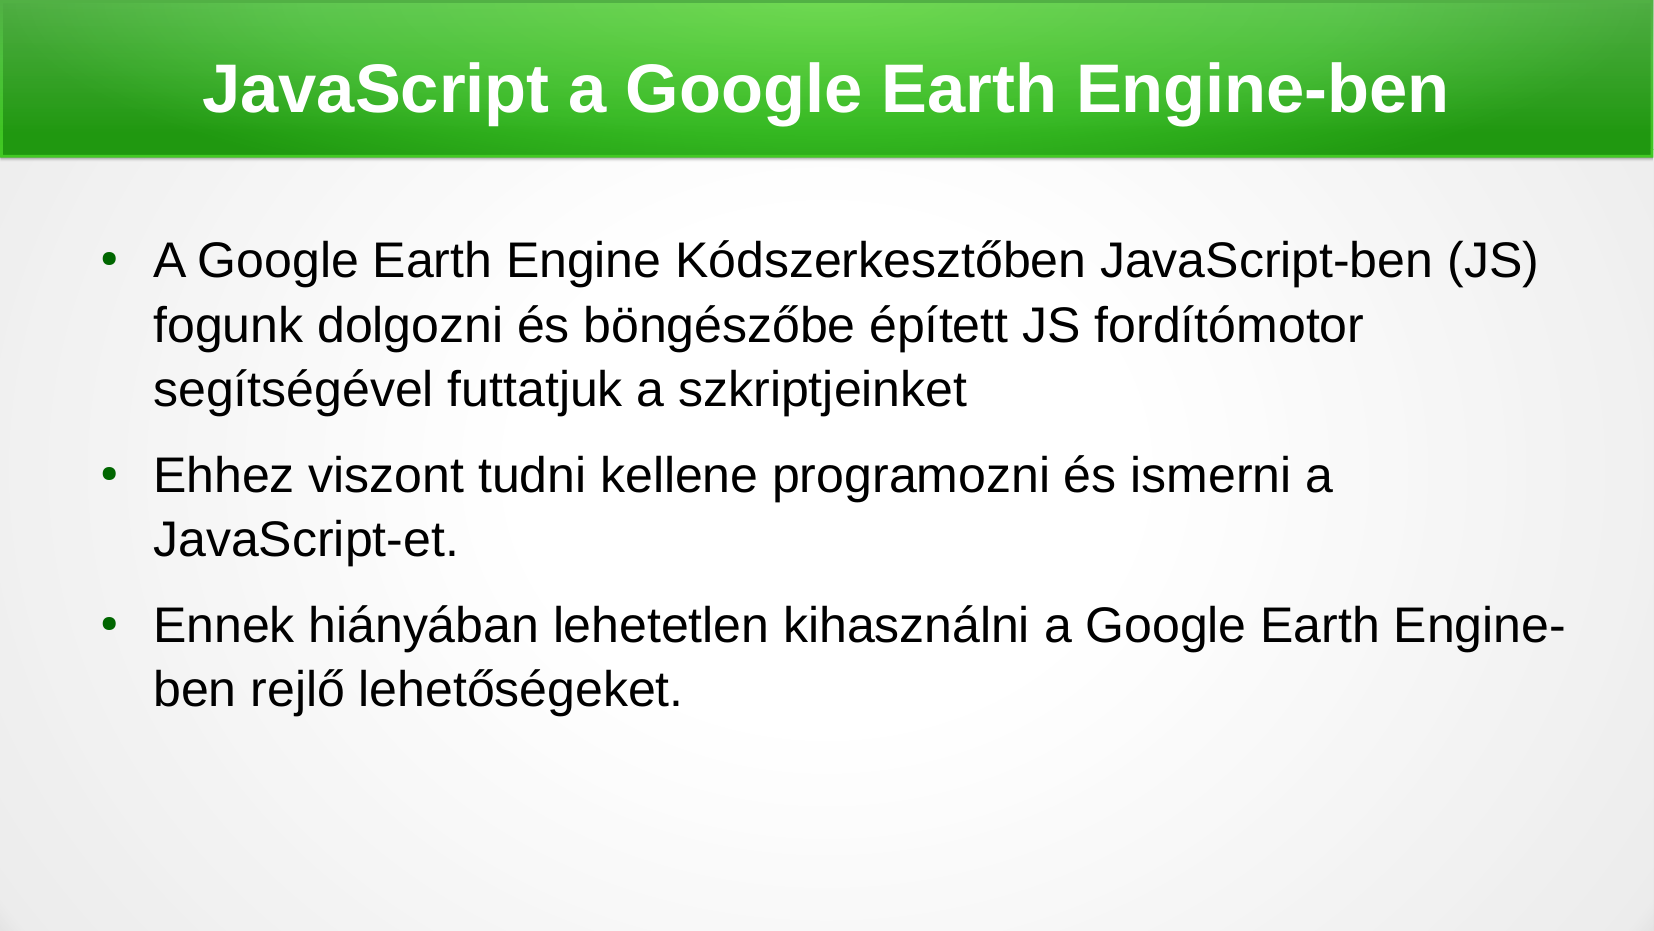

# JavaScript a Google Earth Engine-ben
A Google Earth Engine Kódszerkesztőben JavaScript-ben (JS) fogunk dolgozni és böngészőbe épített JS fordítómotor segítségével futtatjuk a szkriptjeinket
Ehhez viszont tudni kellene programozni és ismerni a JavaScript-et.
Ennek hiányában lehetetlen kihasználni a Google Earth Engine-ben rejlő lehetőségeket.